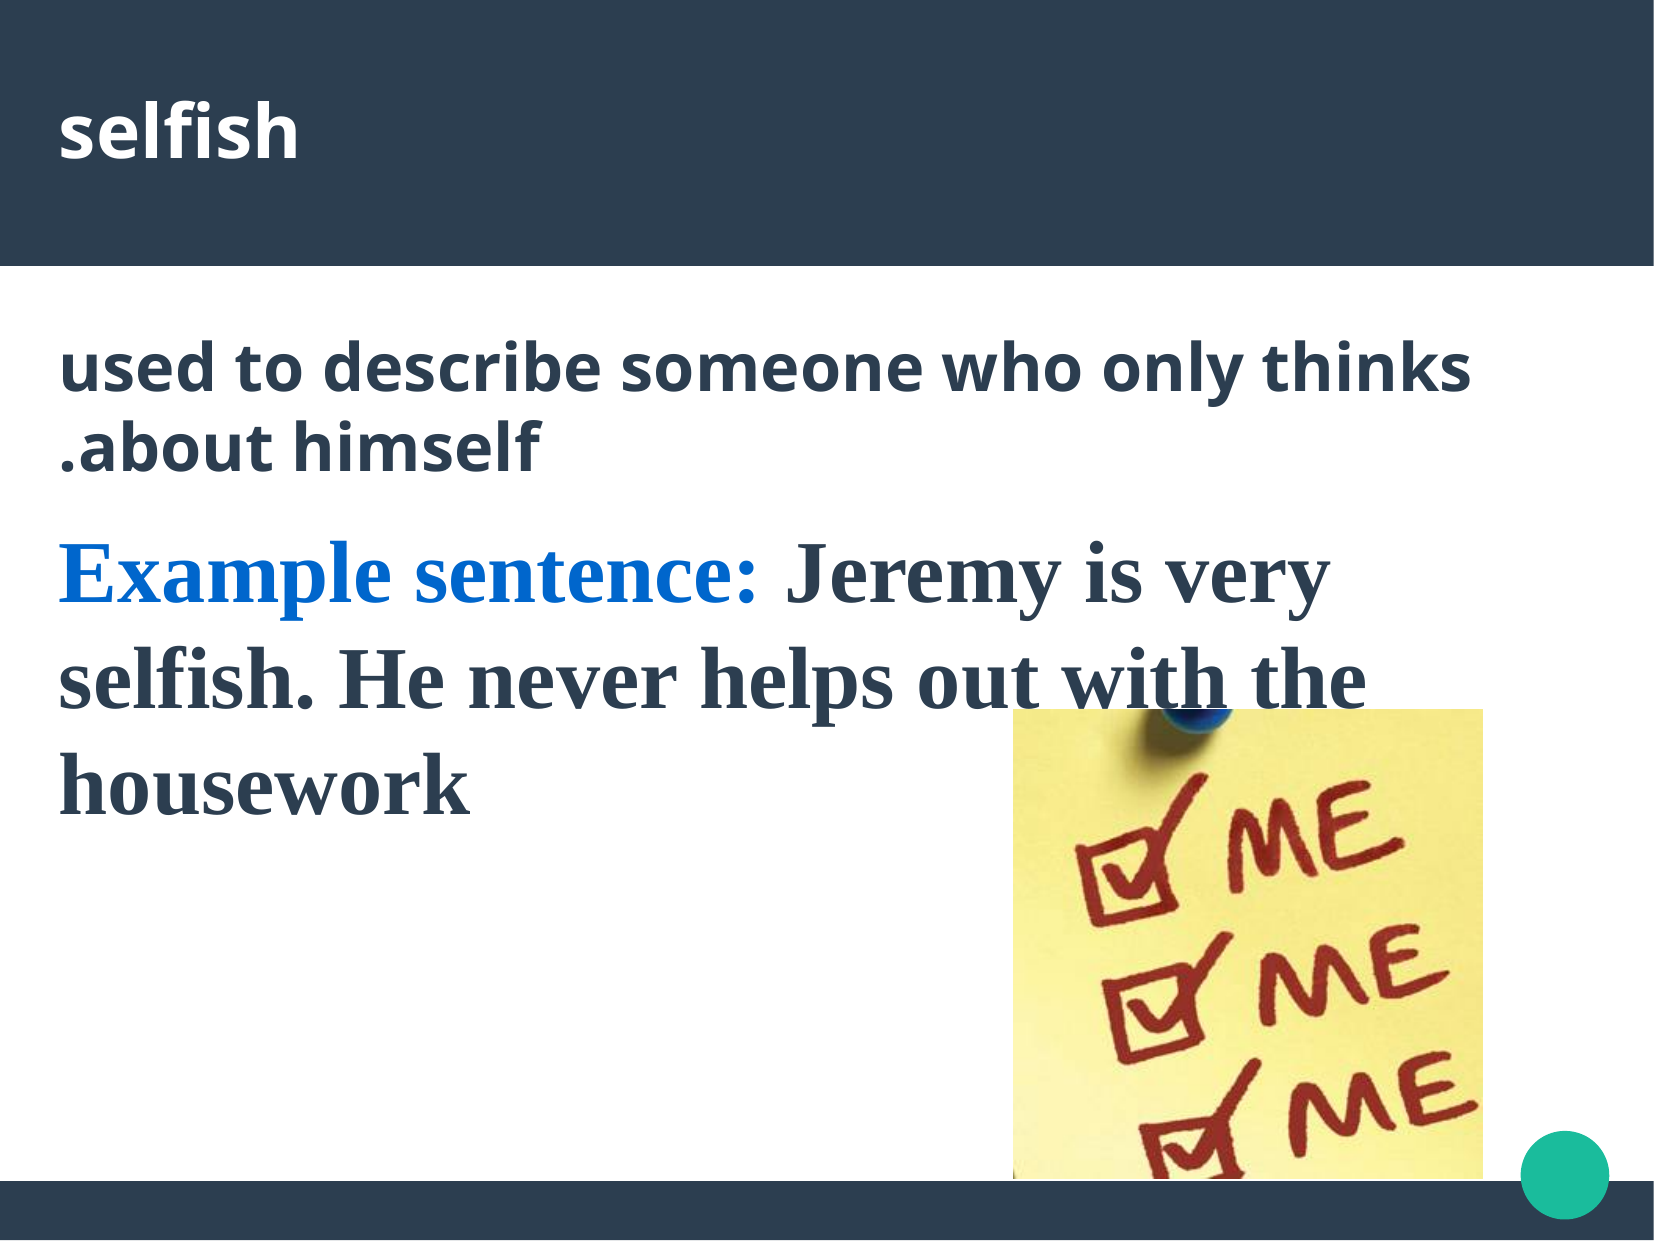

# selfish
used to describe someone who only thinks about himself.
Example sentence: Jeremy is very selfish. He never helps out with the housework